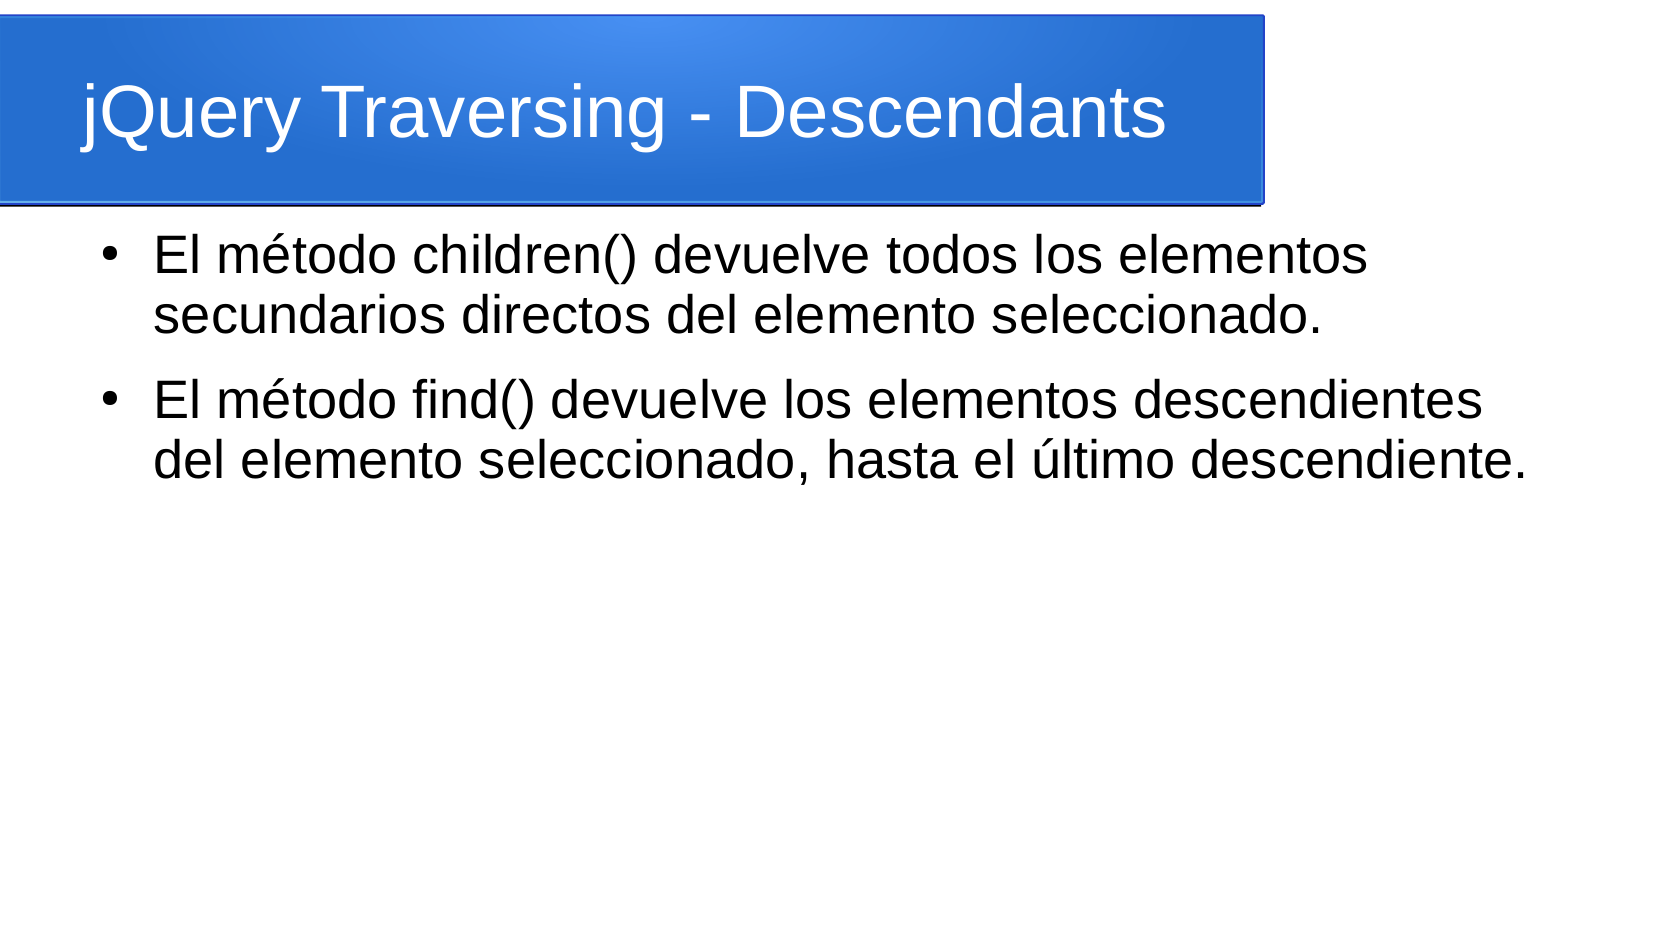

# jQuery Traversing - Descendants
El método children() devuelve todos los elementos secundarios directos del elemento seleccionado.
El método find() devuelve los elementos descendientes del elemento seleccionado, hasta el último descendiente.